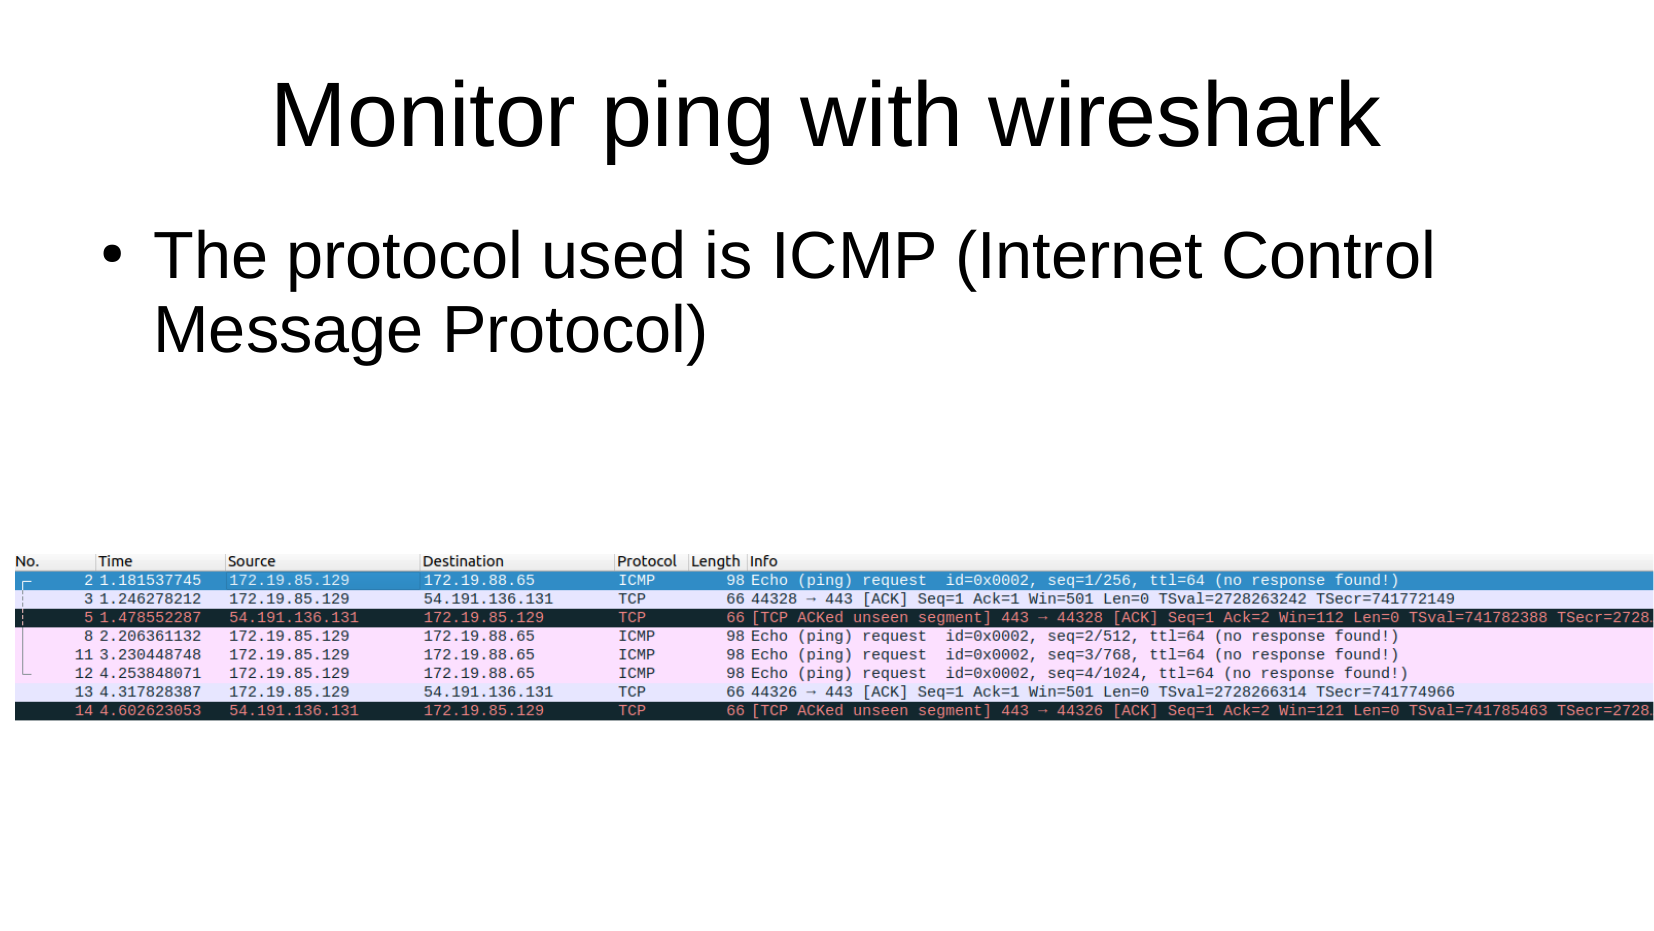

# Monitor ping with wireshark
The protocol used is ICMP (Internet Control Message Protocol)